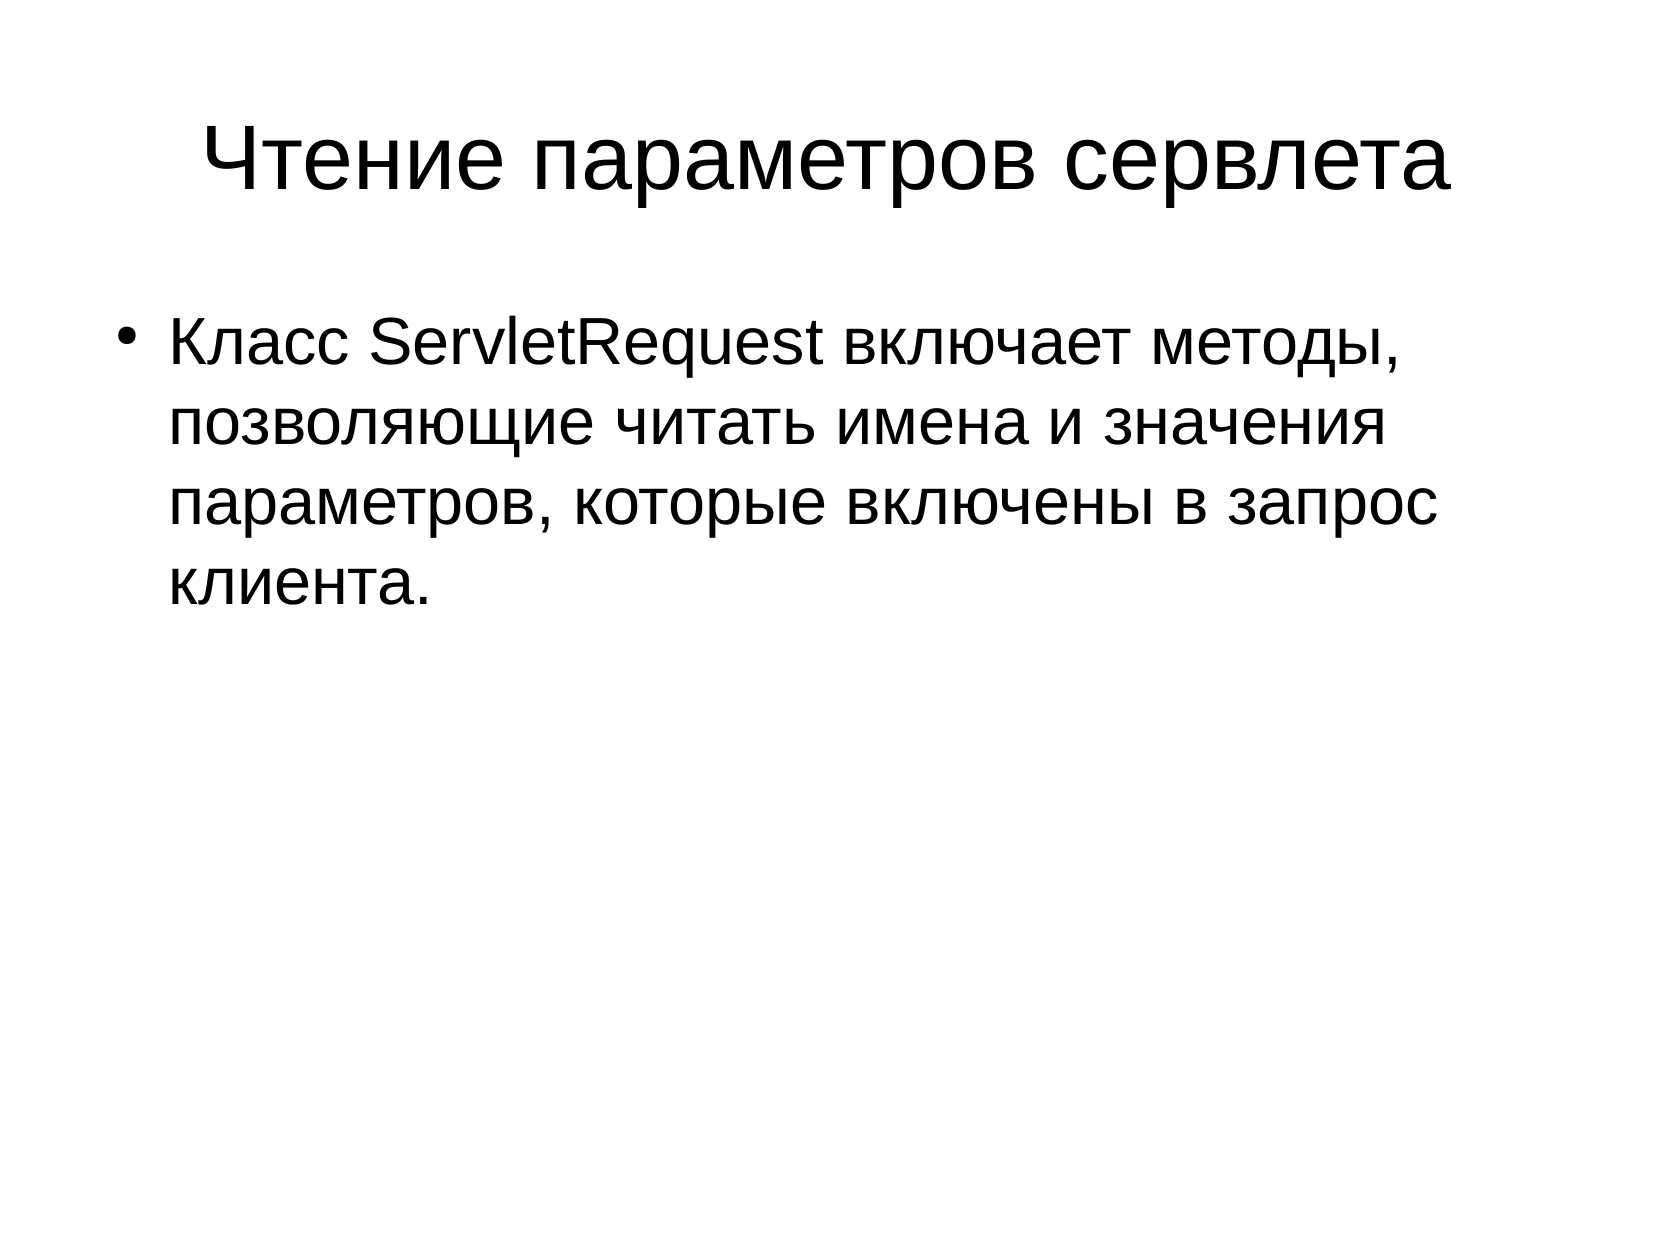

# Чтение параметров сервлета
Класс ServletRequest включает методы, позволяющие читать имена и значения параметров, которые включены в запрос клиента.